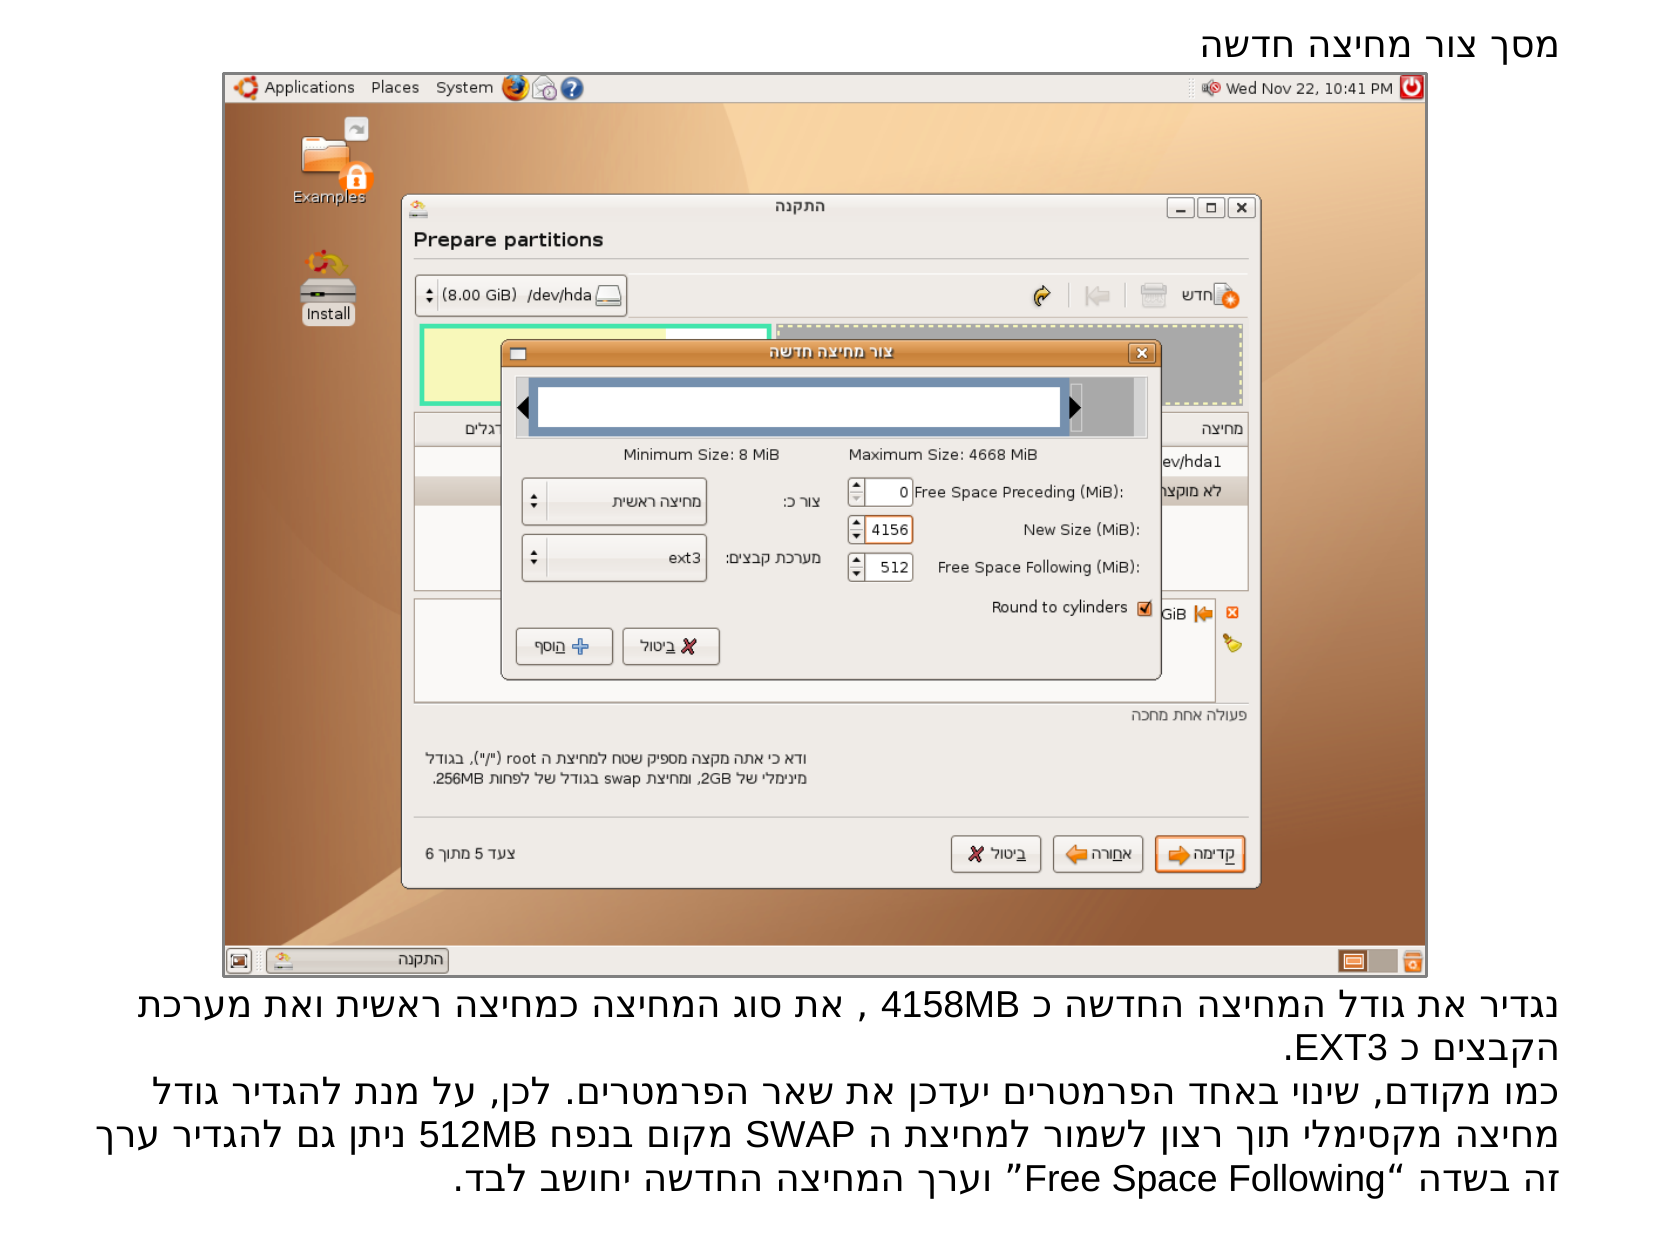

מסך צור מחיצה חדשה
נגדיר את גודל המחיצה החדשה כ 4158MB , את סוג המחיצה כמחיצה ראשית ואת מערכת הקבצים כ EXT3.
כמו מקודם, שינוי באחד הפרמטרים יעדכן את שאר הפרמטרים. לכן, על מנת להגדיר גודל מחיצה מקסימלי תוך רצון לשמור למחיצת ה SWAP מקום בנפח 512MB ניתן גם להגדיר ערך זה בשדה “Free Space Following” וערך המחיצה החדשה יחושב לבד.